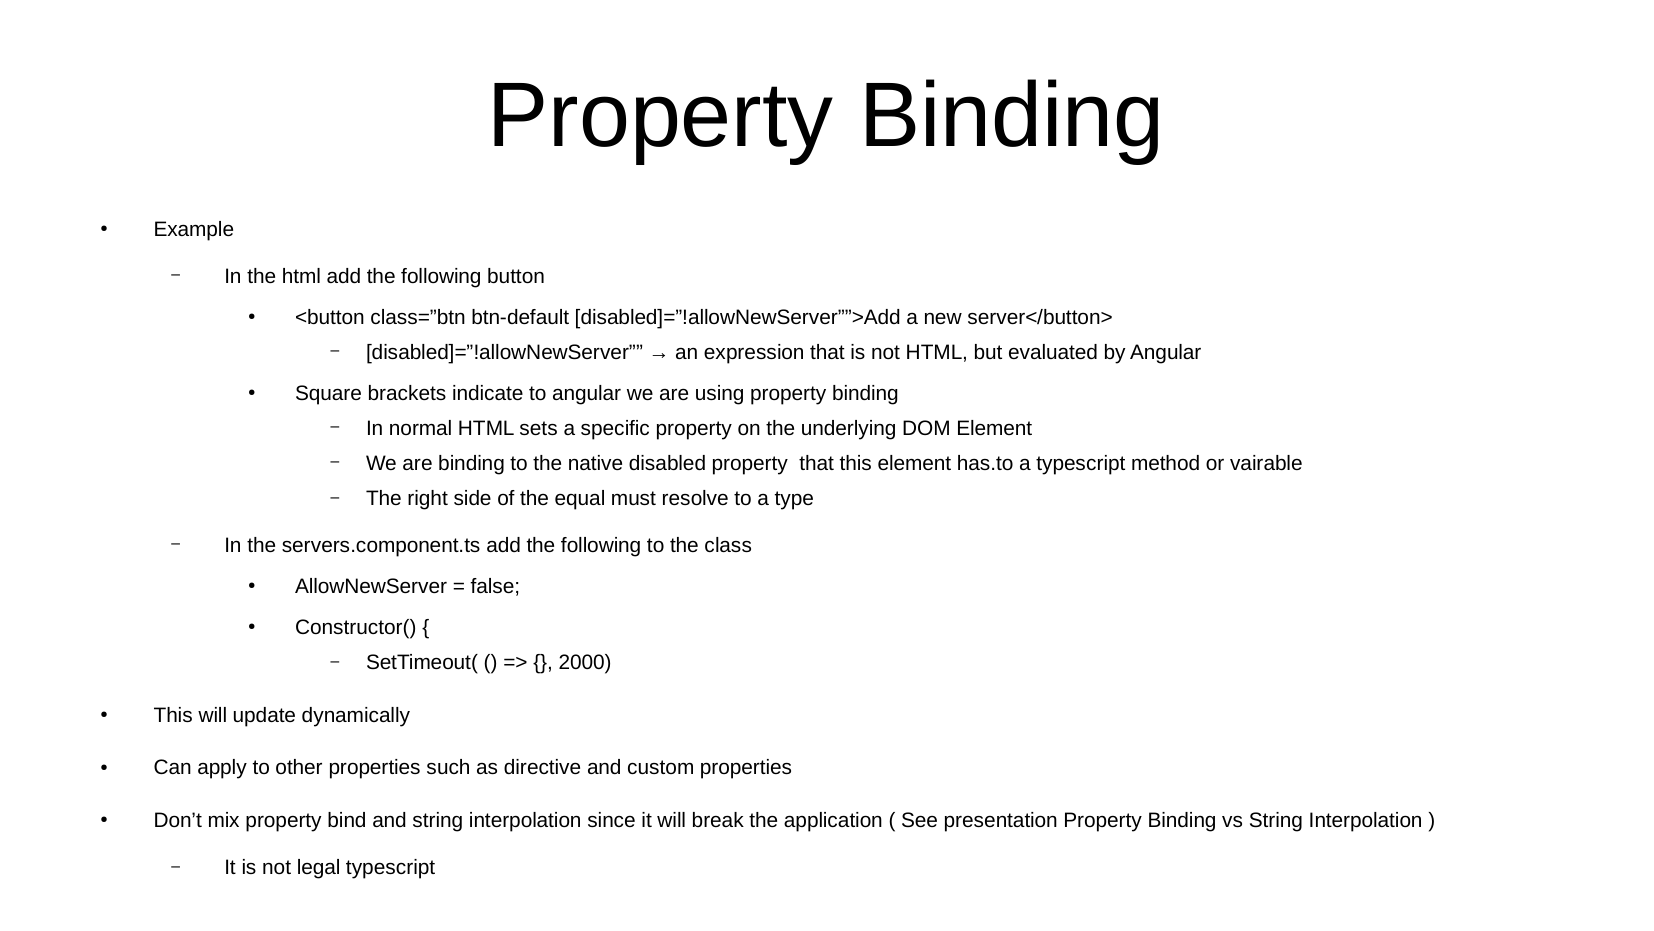

# Property Binding
Example
In the html add the following button
<button class=”btn btn-default [disabled]=”!allowNewServer””>Add a new server</button>
[disabled]=”!allowNewServer”” → an expression that is not HTML, but evaluated by Angular
Square brackets indicate to angular we are using property binding
In normal HTML sets a specific property on the underlying DOM Element
We are binding to the native disabled property that this element has.to a typescript method or vairable
The right side of the equal must resolve to a type
In the servers.component.ts add the following to the class
AllowNewServer = false;
Constructor() {
SetTimeout( () => {}, 2000)
This will update dynamically
Can apply to other properties such as directive and custom properties
Don’t mix property bind and string interpolation since it will break the application ( See presentation Property Binding vs String Interpolation )
It is not legal typescript